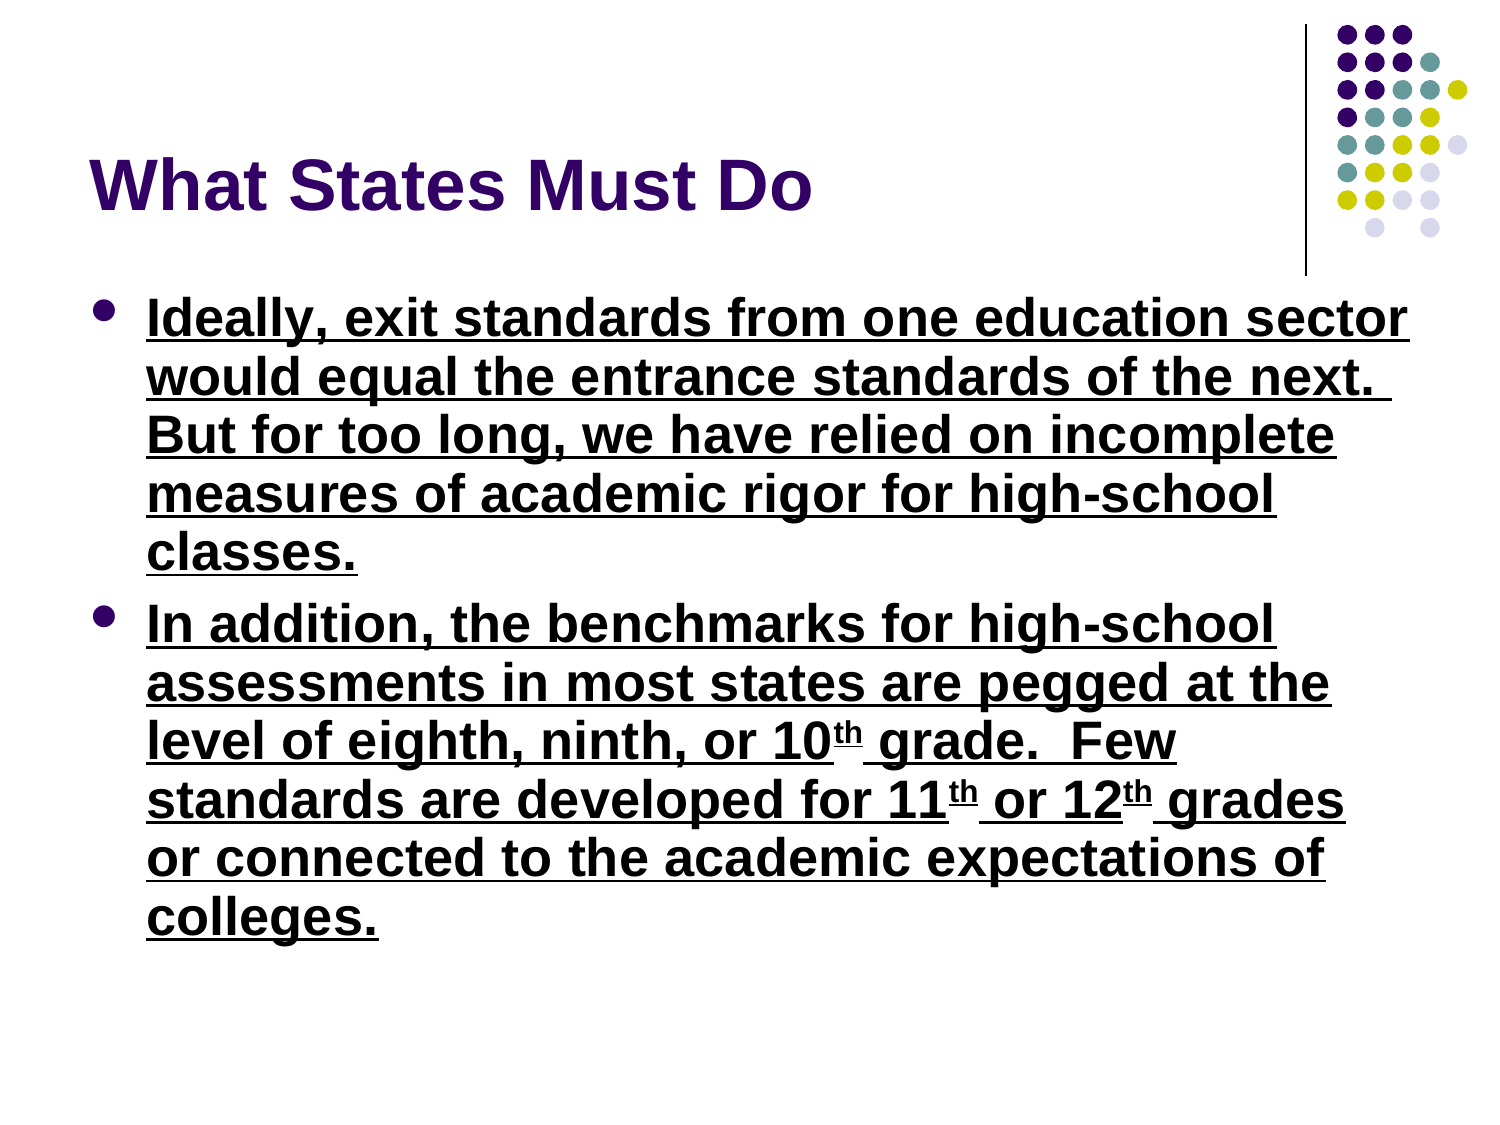

# What States Must Do
Ideally, exit standards from one education sector would equal the entrance standards of the next. But for too long, we have relied on incomplete measures of academic rigor for high-school classes.
In addition, the benchmarks for high-school assessments in most states are pegged at the level of eighth, ninth, or 10th grade. Few standards are developed for 11th or 12th grades or connected to the academic expectations of colleges.